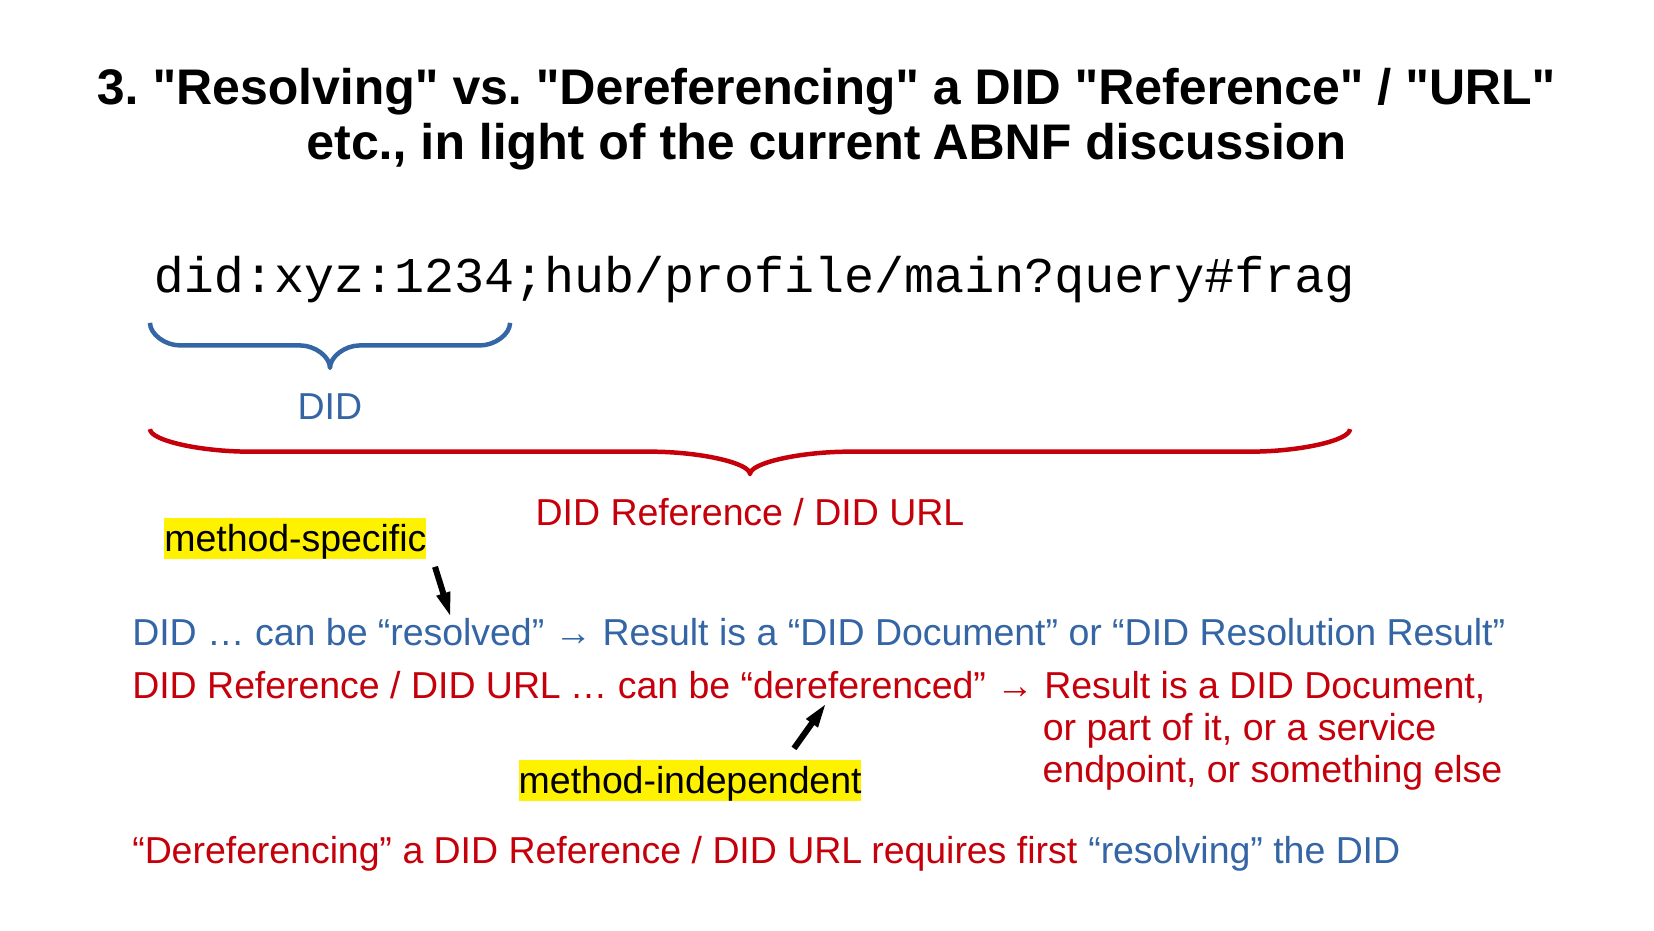

# 3. "Resolving" vs. "Dereferencing" a DID "Reference" / "URL" etc., in light of the current ABNF discussion
did:xyz:1234;hub/profile/main?query#frag
DID
DID Reference / DID URL
method-specific
DID … can be “resolved” → Result is a “DID Document” or “DID Resolution Result”
DID Reference / DID URL … can be “dereferenced” → Result is a DID Document,
												 or part of it, or a service
												 endpoint, or something else
method-independent
“Dereferencing” a DID Reference / DID URL requires first “resolving” the DID